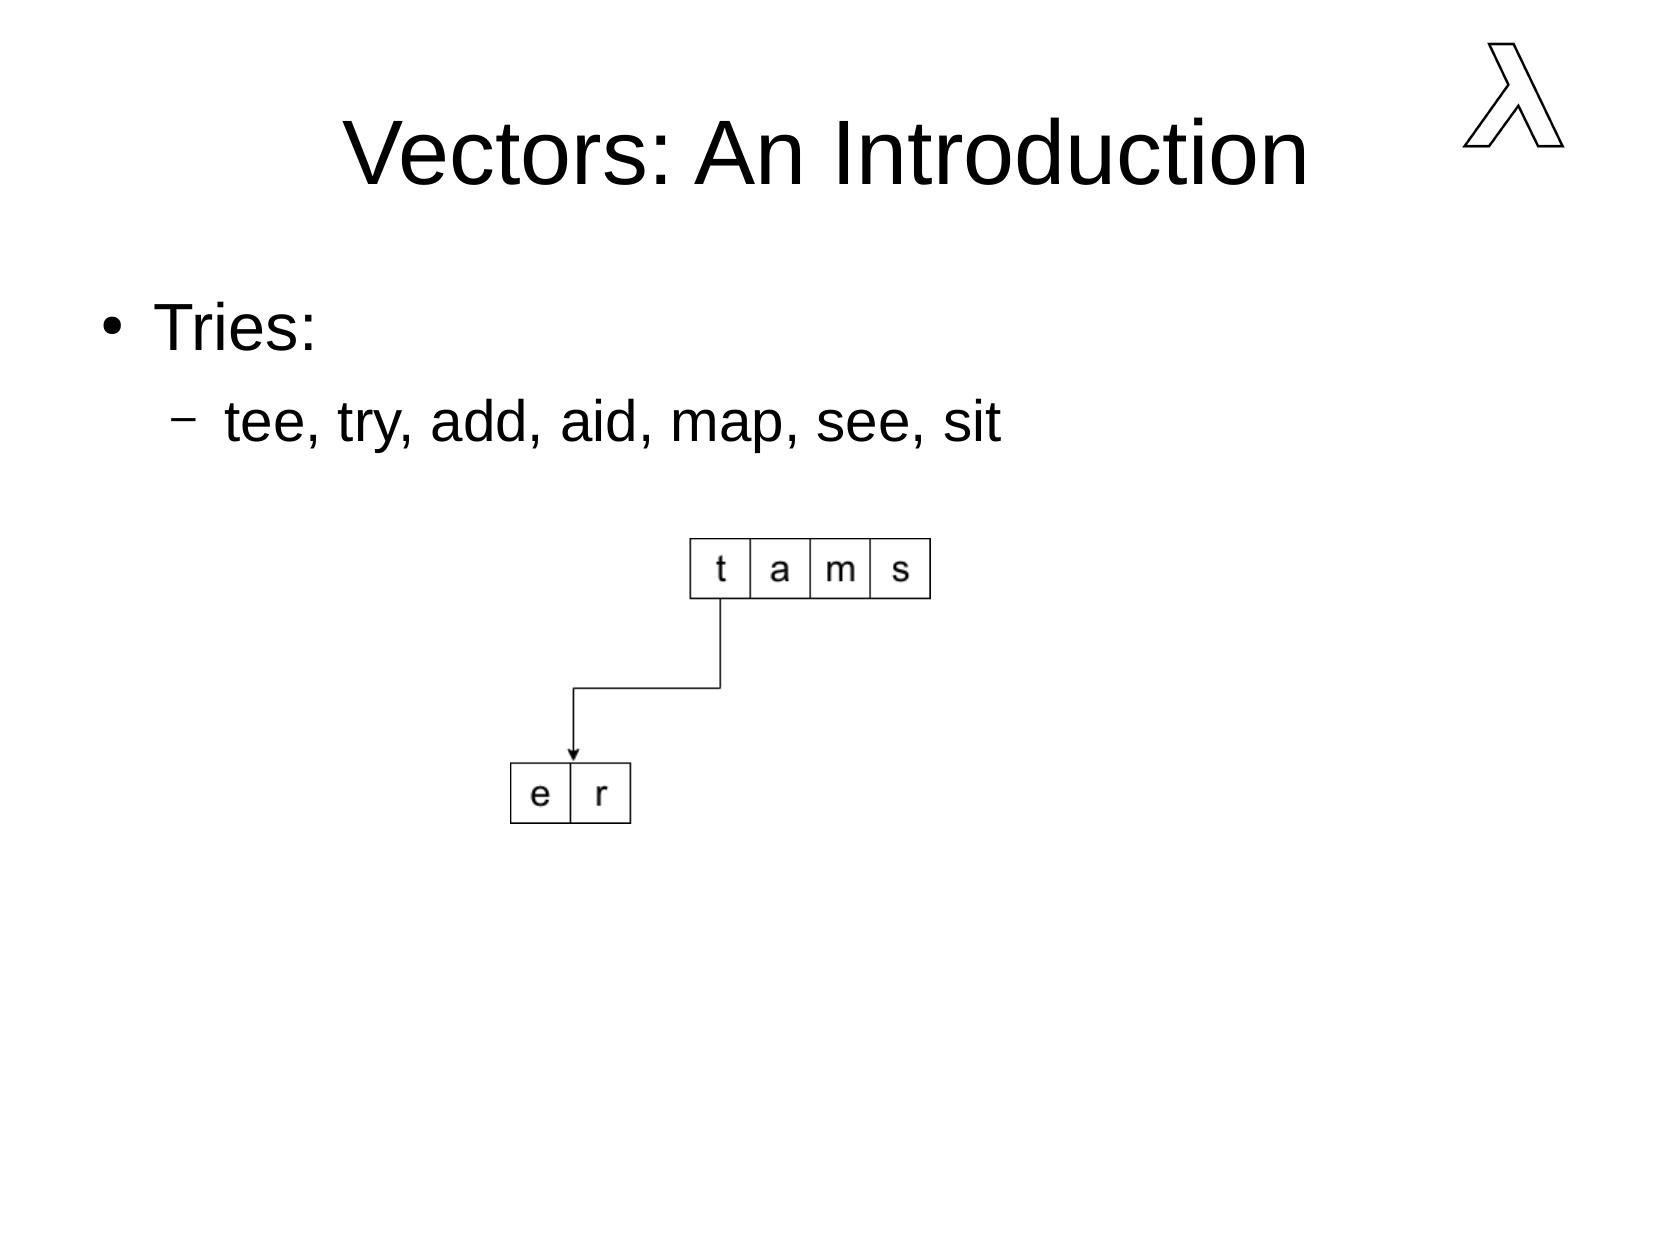

# Vectors: An Introduction
Tries:
tee, try, add, aid, map, see, sit